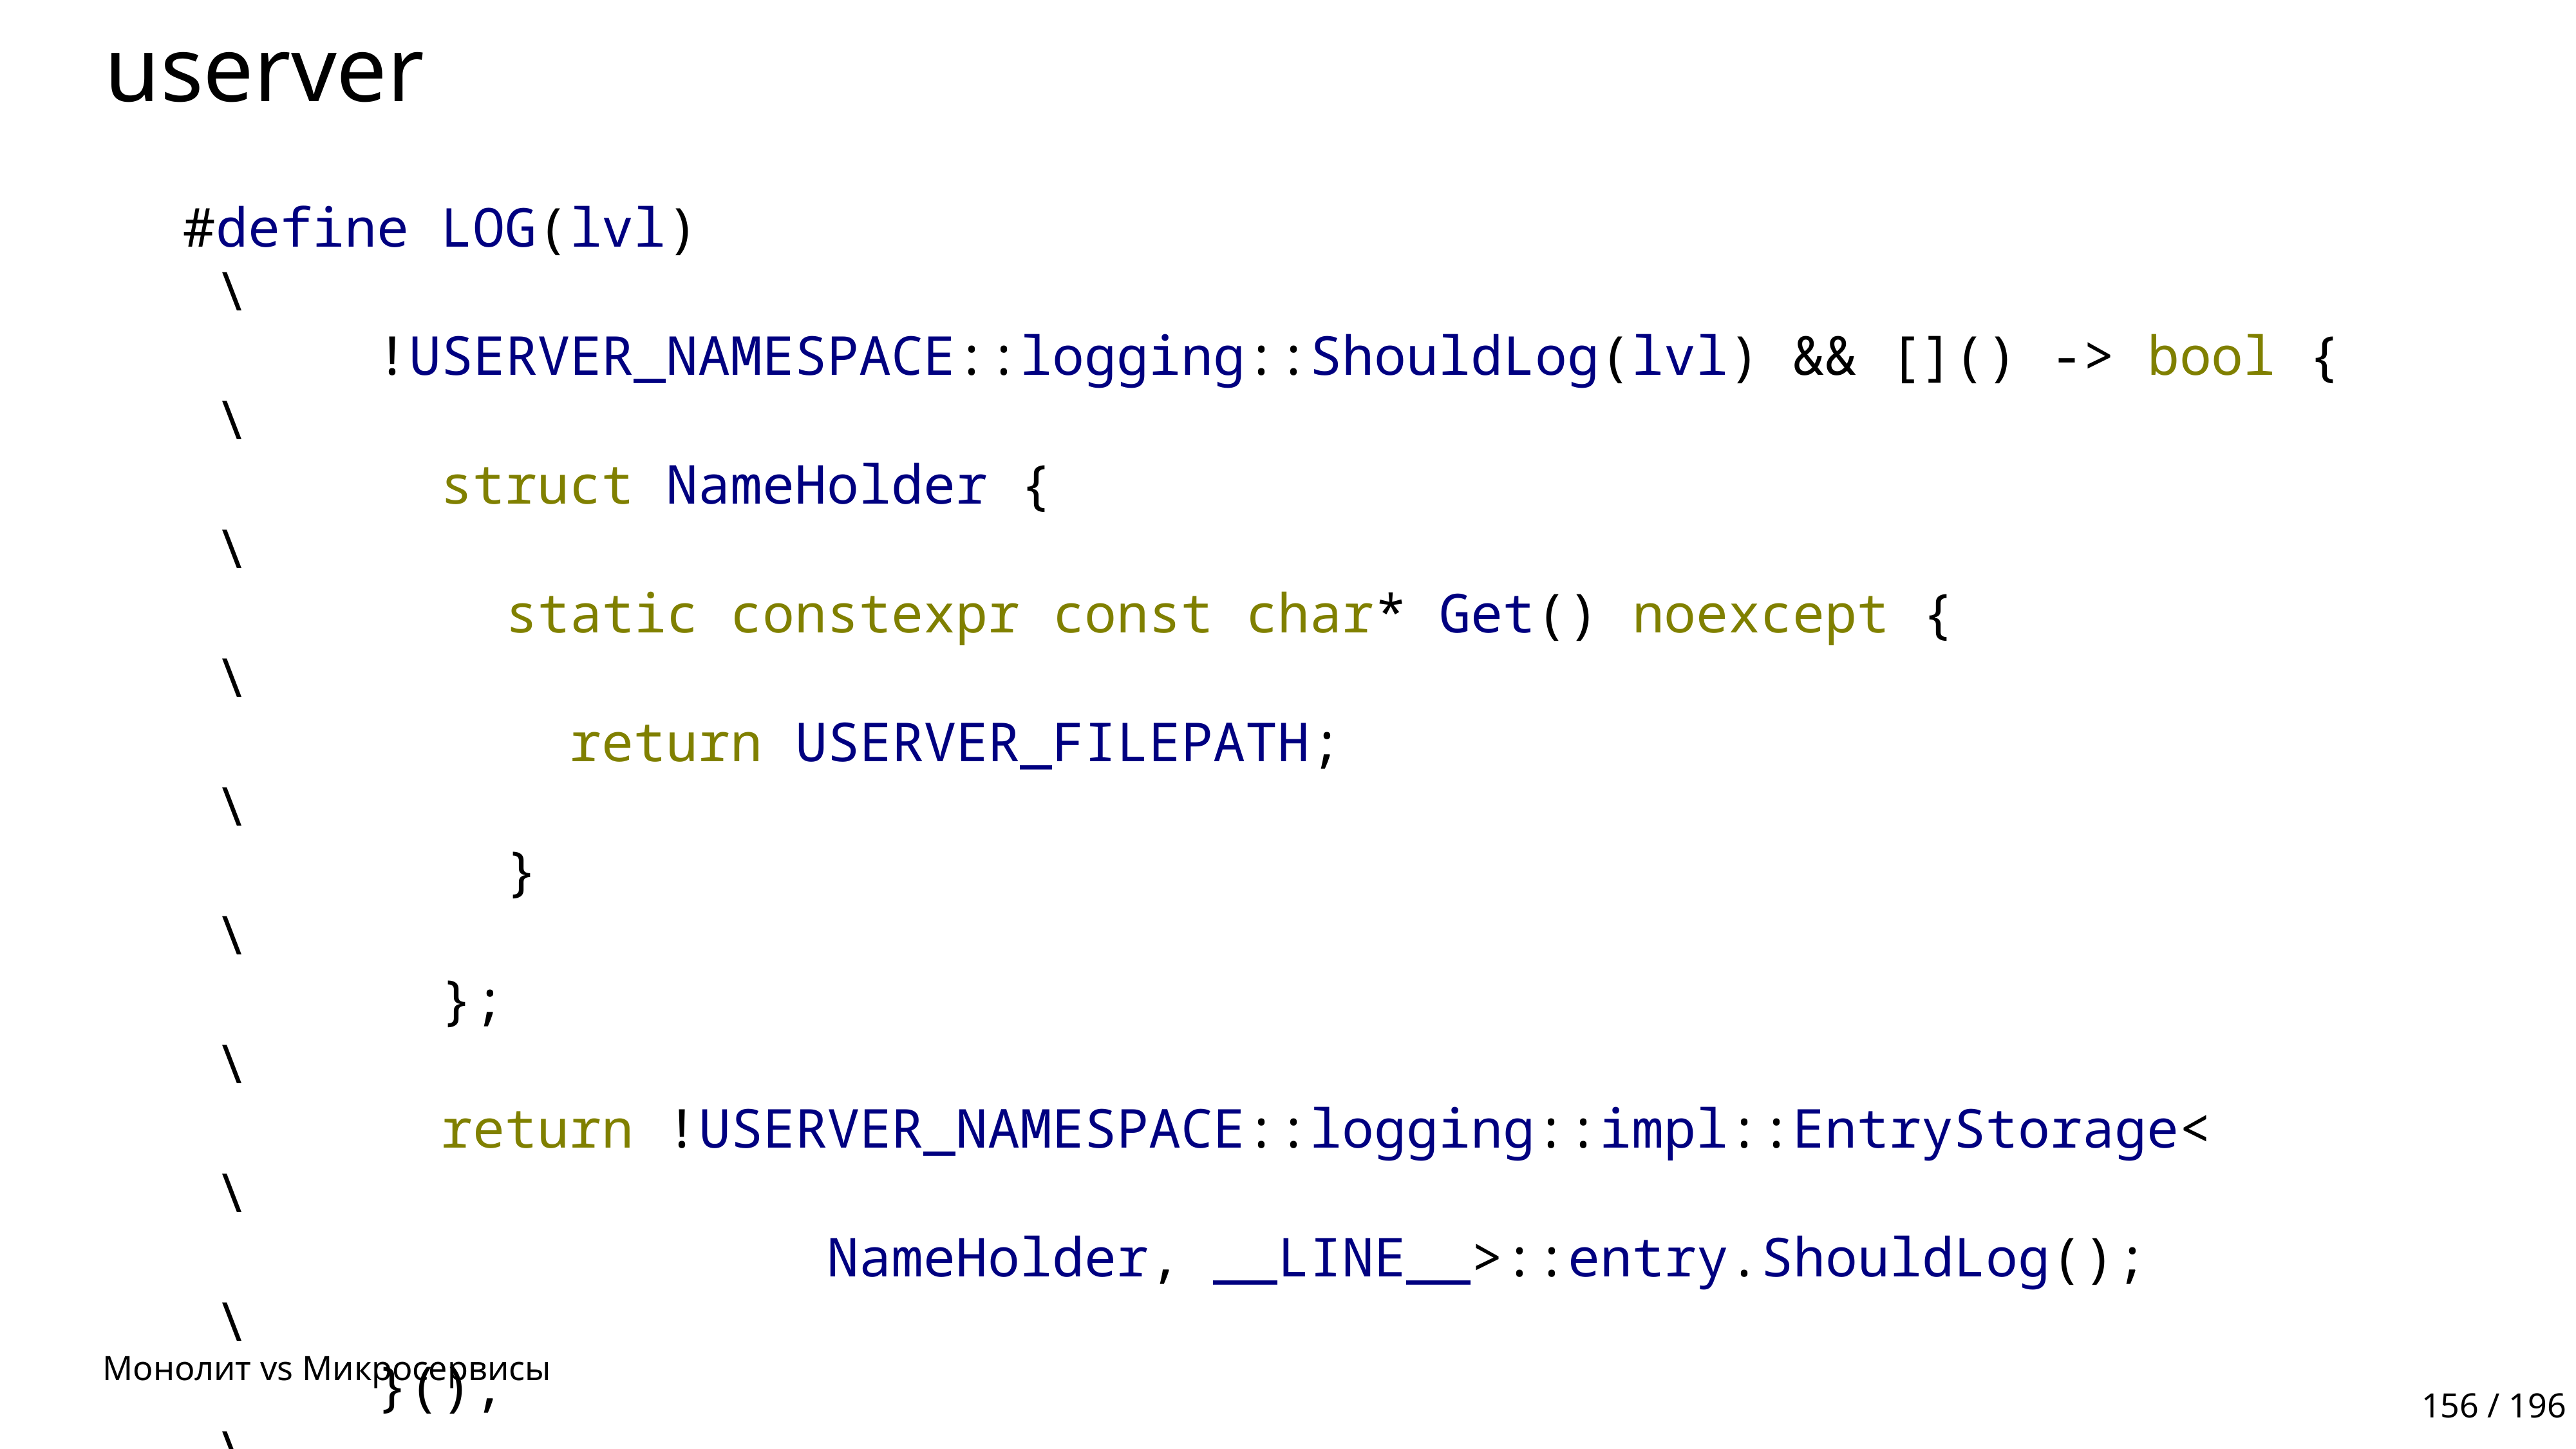

userver
#define LOG(lvl) \
 !USERVER_NAMESPACE::logging::ShouldLog(lvl) && []() -> bool { \
 struct NameHolder { \
 static constexpr const char* Get() noexcept { \
 return USERVER_FILEPATH; \
 } \
 }; \
 return !USERVER_NAMESPACE::logging::impl::EntryStorage< \
 NameHolder, __LINE__>::entry.ShouldLog(); \
 }(), \
 ? USERVER_NAMESPACE::logging::impl::Noop{} \
 : DO_LOG_TO(USERVER_NAMESPACE::logging::DefaultLoggerOptional(), (lvl))
LOG(kInfo) << DebugOutput();
# Монолит vs Микросервисы